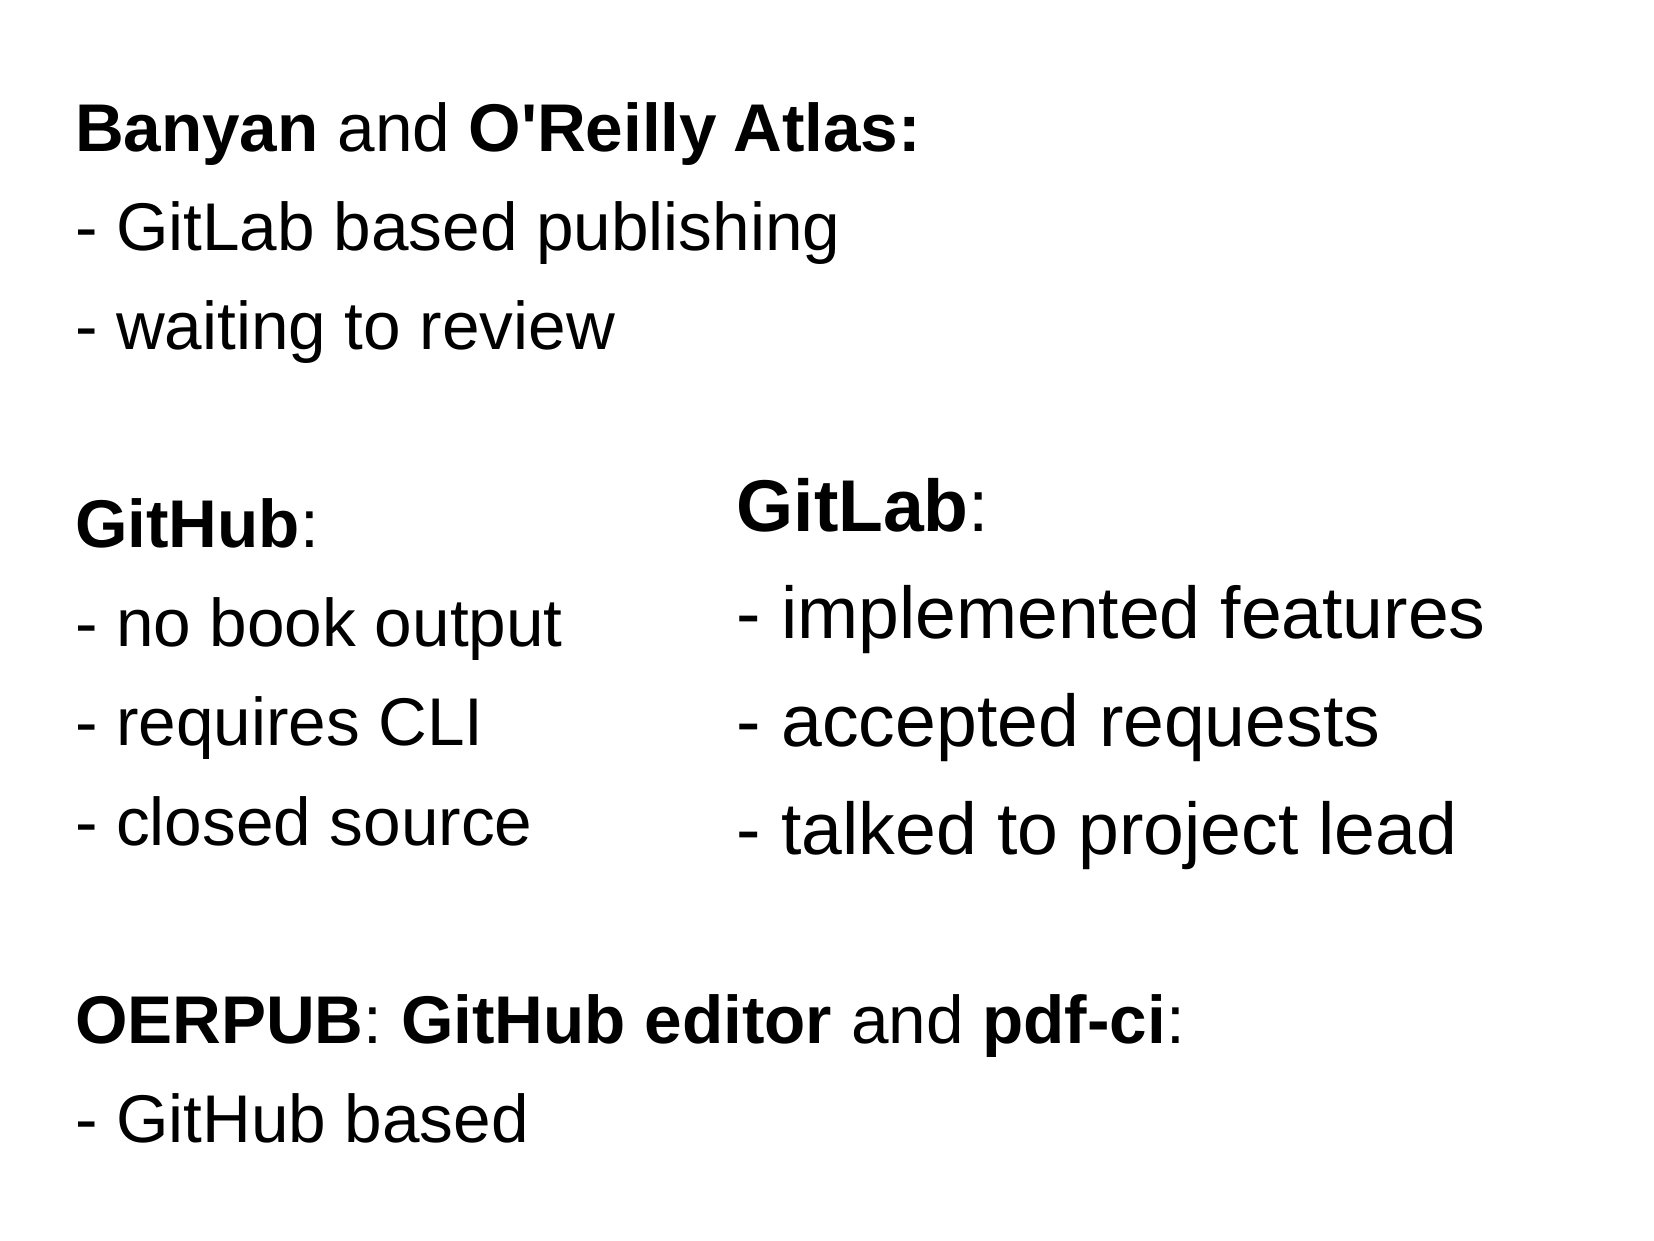

# Banyan and O'Reilly Atlas:
- GitLab based publishing
- waiting to review
GitHub:
- no book output
- requires CLI
- closed source
OERPUB: GitHub editor and pdf-ci:
- GitHub based
GitLab:
- implemented features
- accepted requests
- talked to project lead